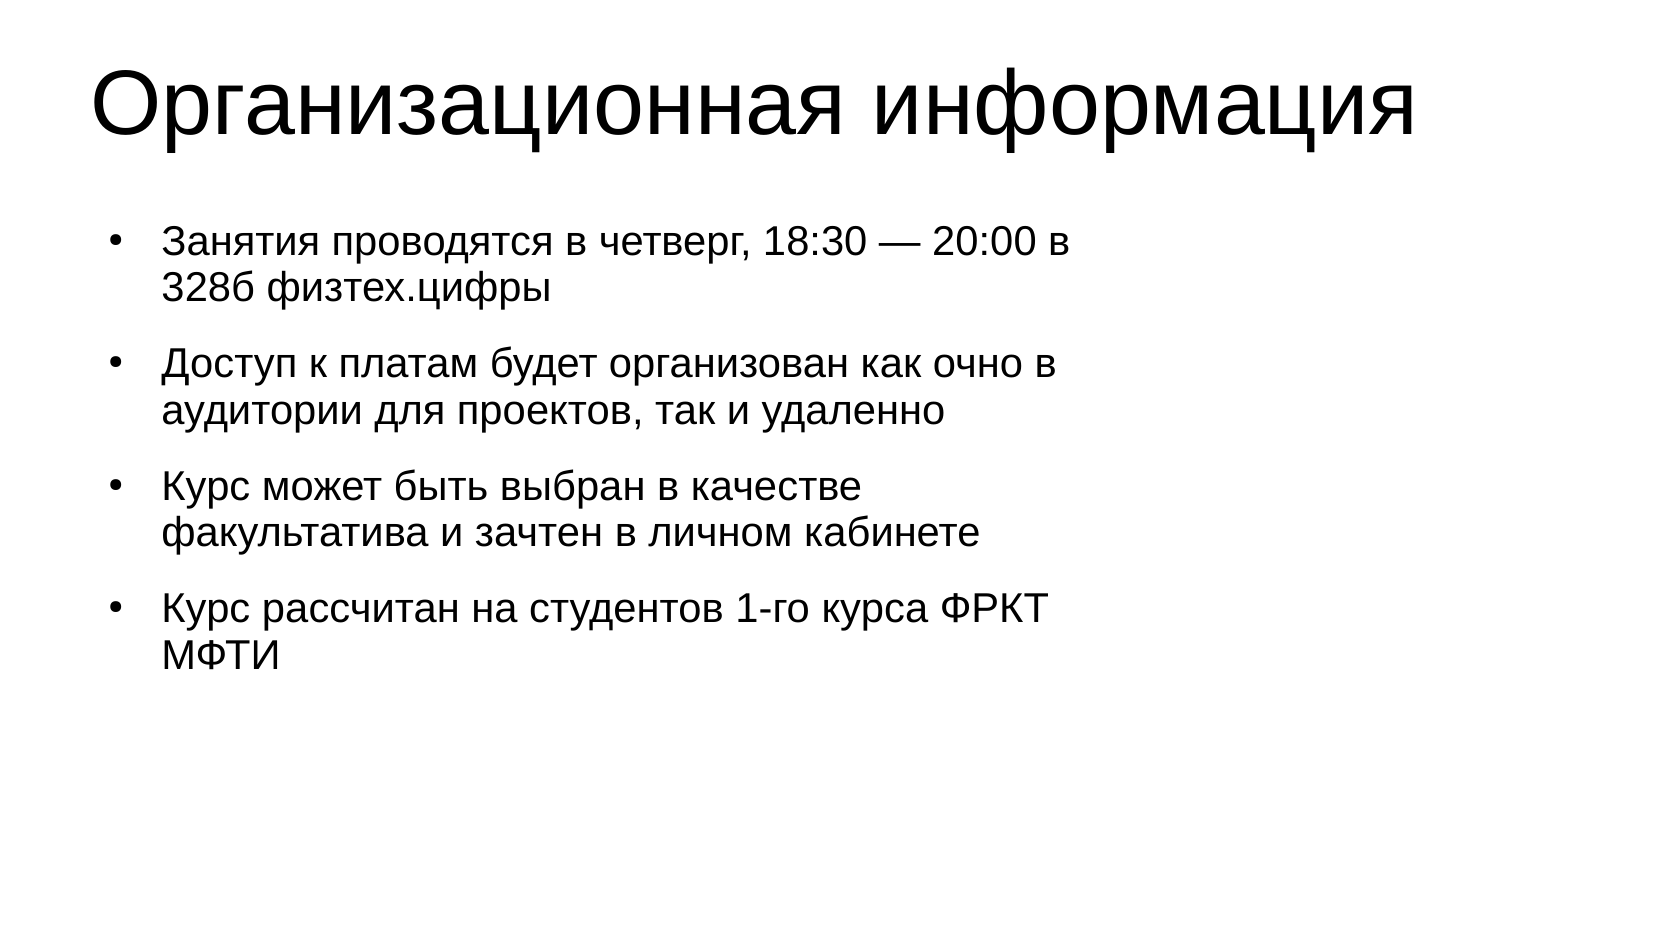

Организационная информация
# Занятия проводятся в четверг, 18:30 — 20:00 в 328б физтех.цифры
Доступ к платам будет организован как очно в аудитории для проектов, так и удаленно
Курс может быть выбран в качестве факультатива и зачтен в личном кабинете
Курс рассчитан на студентов 1-го курса ФРКТ МФТИ